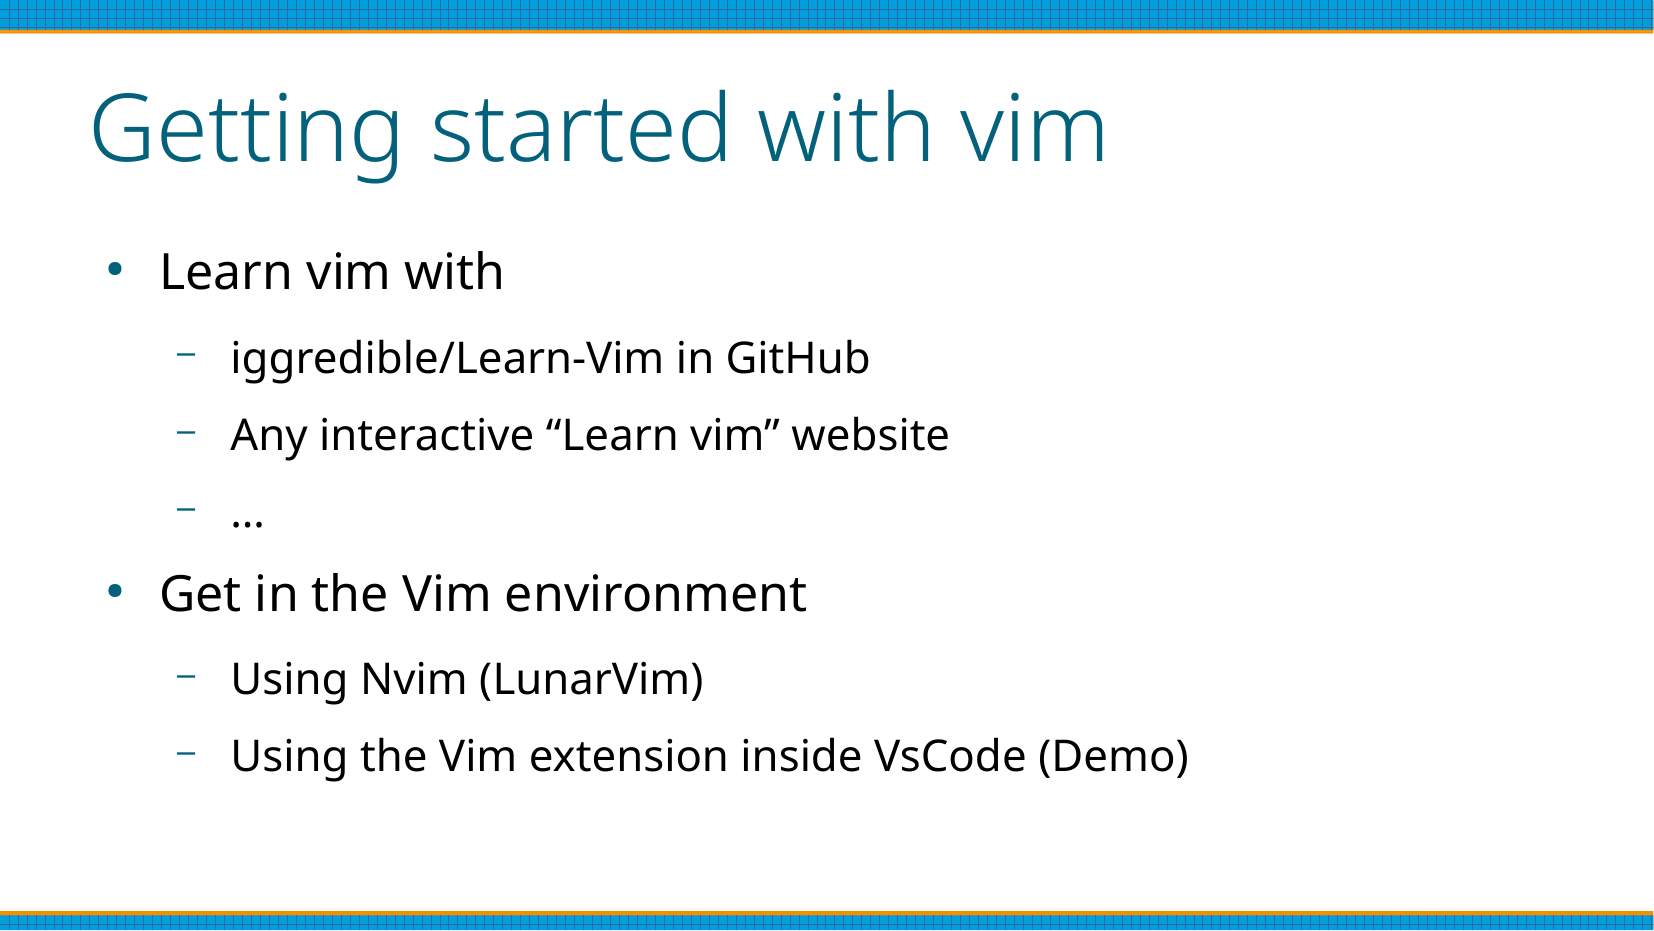

# Getting started with vim
Learn vim with
iggredible/Learn-Vim in GitHub
Any interactive “Learn vim” website
…
Get in the Vim environment
Using Nvim (LunarVim)
Using the Vim extension inside VsCode (Demo)